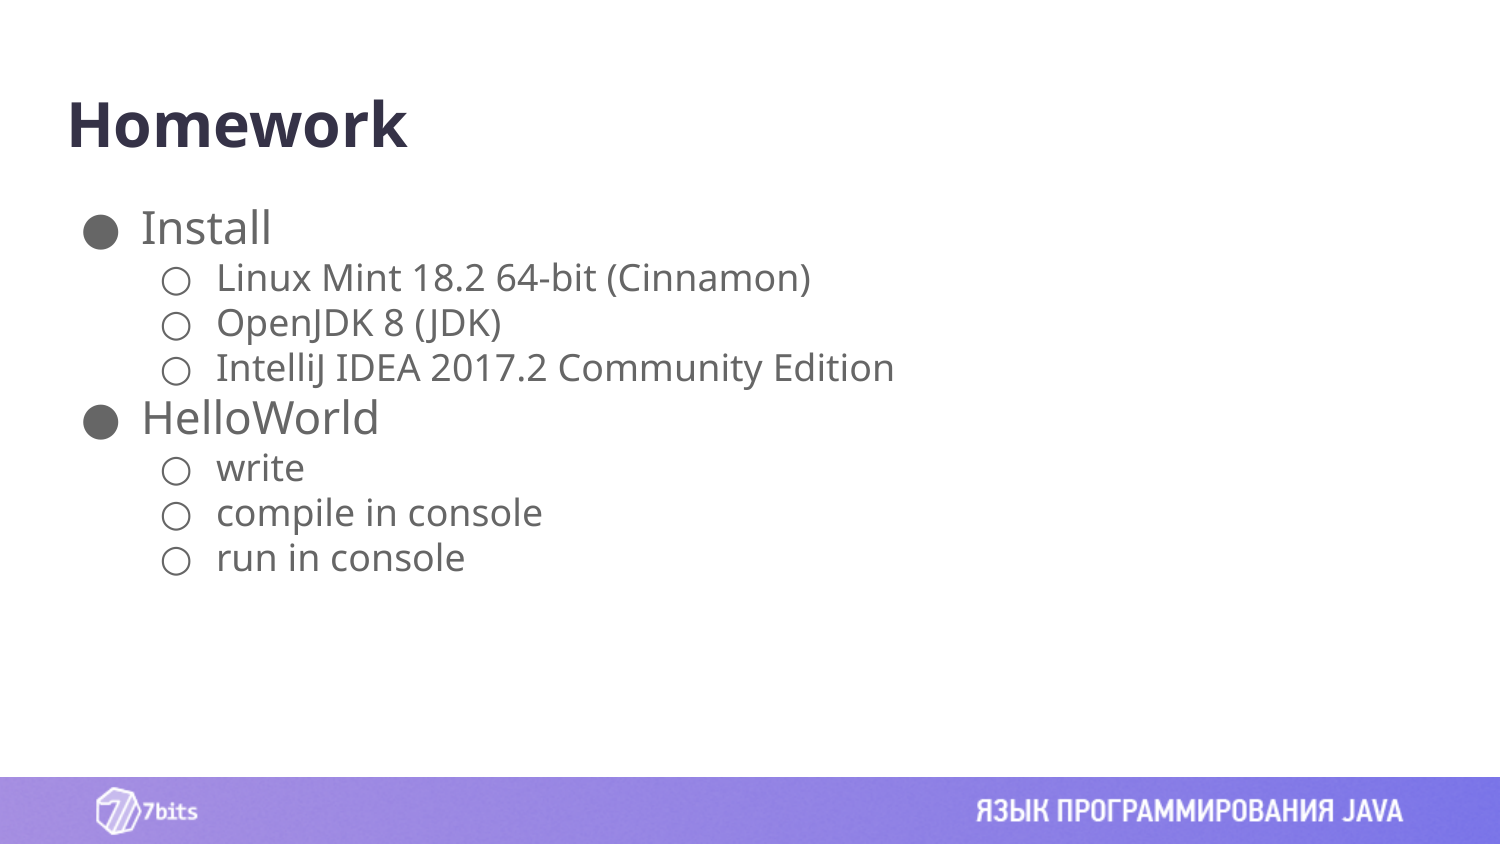

# Homework
Install
Linux Mint 18.2 64-bit (Cinnamon)
OpenJDK 8 (JDK)
IntelliJ IDEA 2017.2 Community Edition
HelloWorld
write
compile in console
run in console